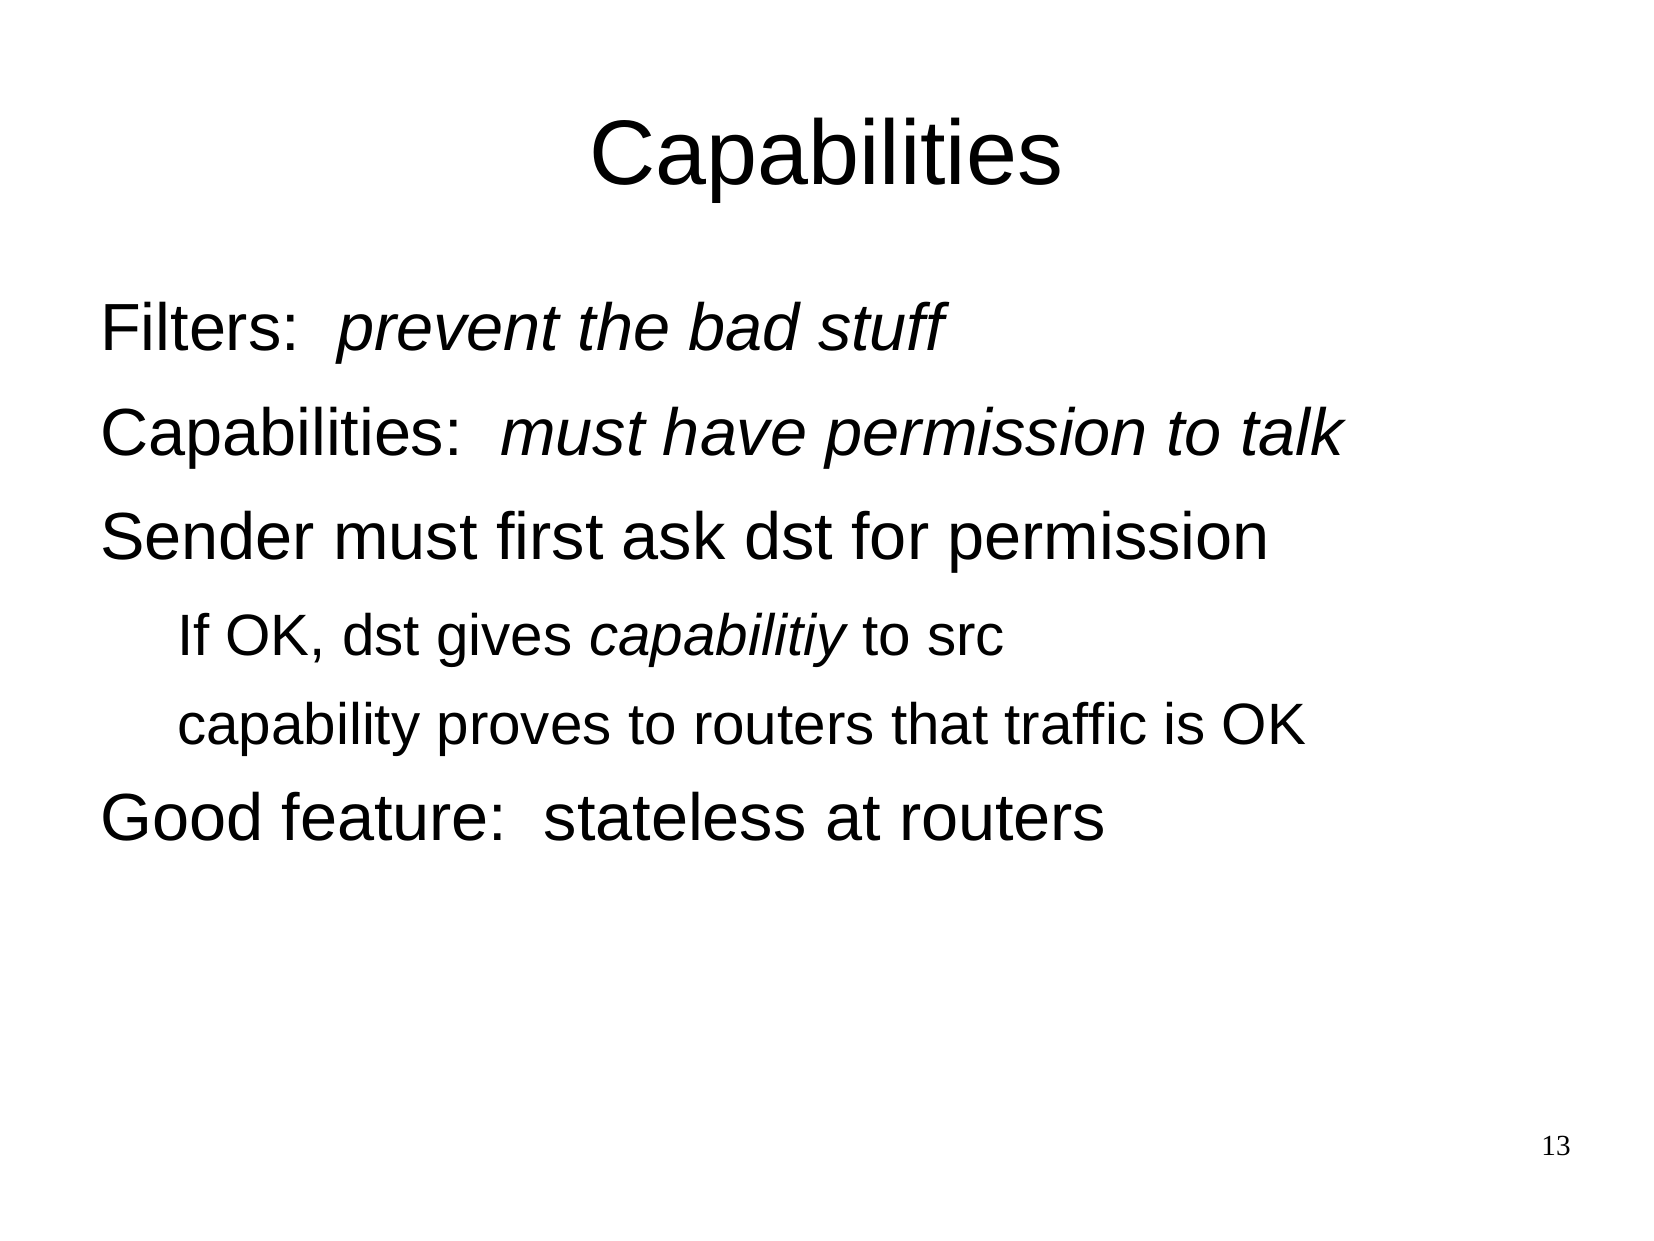

# Capabilities
Filters: prevent the bad stuff
Capabilities: must have permission to talk
Sender must first ask dst for permission
If OK, dst gives capabilitiy to src
capability proves to routers that traffic is OK
Good feature: stateless at routers
13